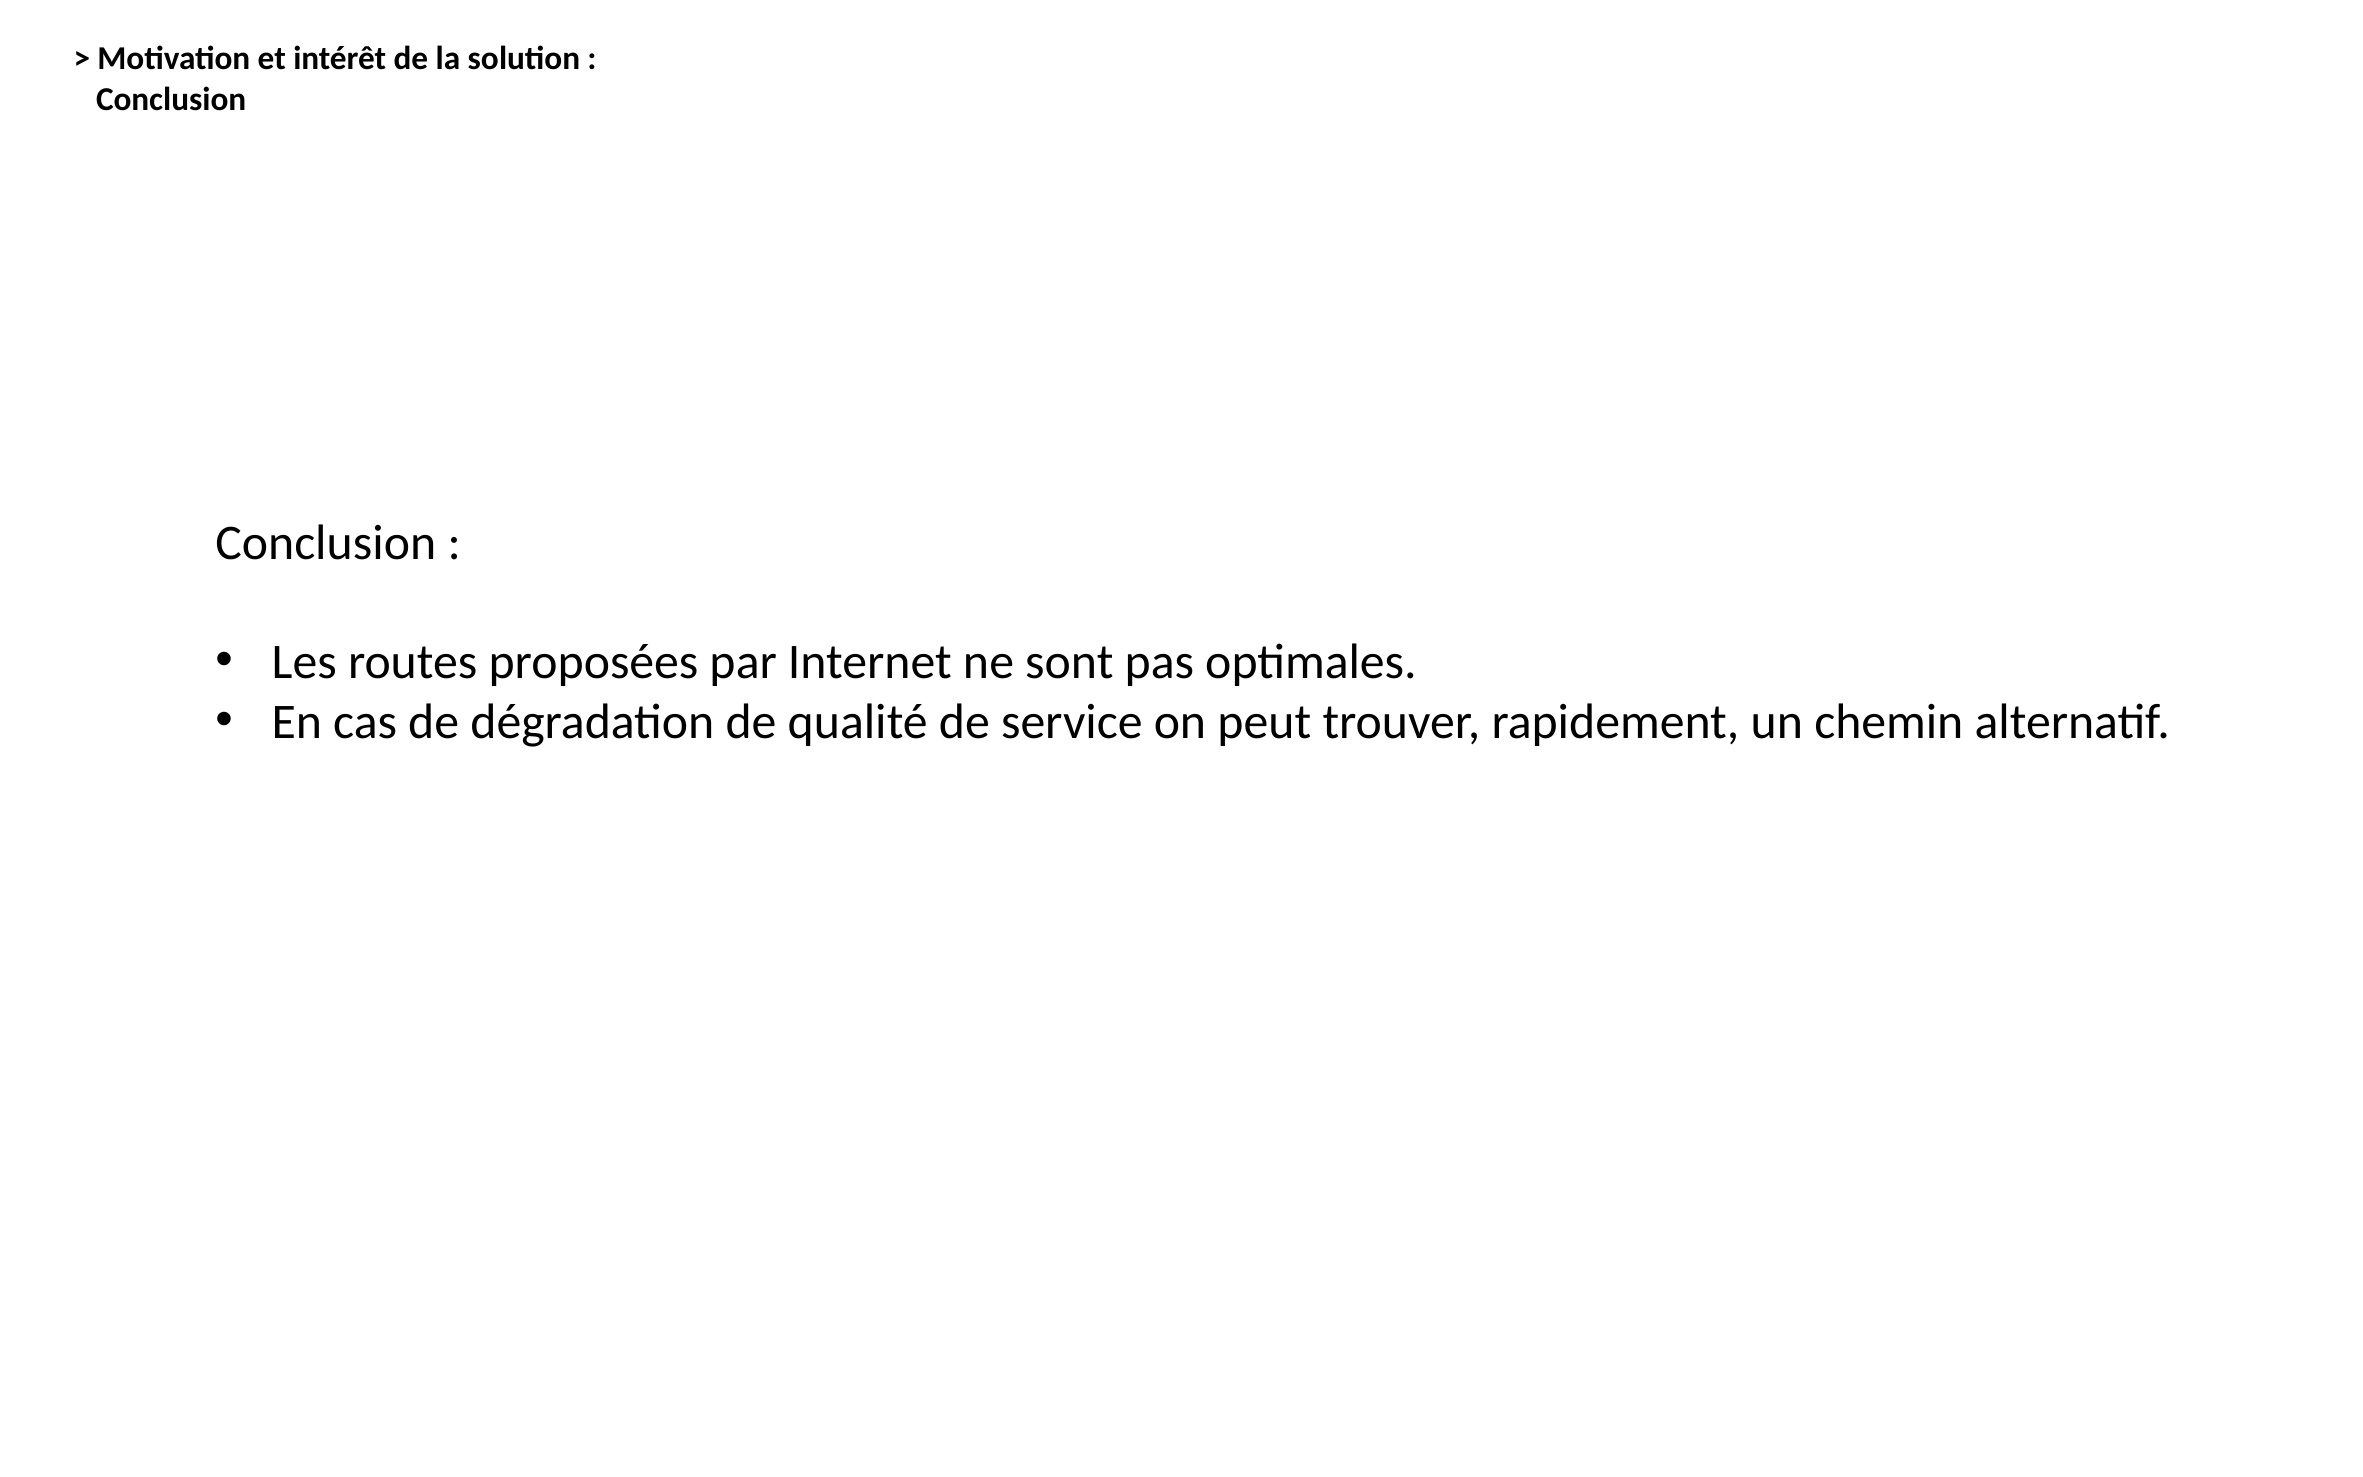

> Motivation et intérêt de la solution :
 Conclusion
Conclusion :
Les routes proposées par Internet ne sont pas optimales.
En cas de dégradation de qualité de service on peut trouver, rapidement, un chemin alternatif.